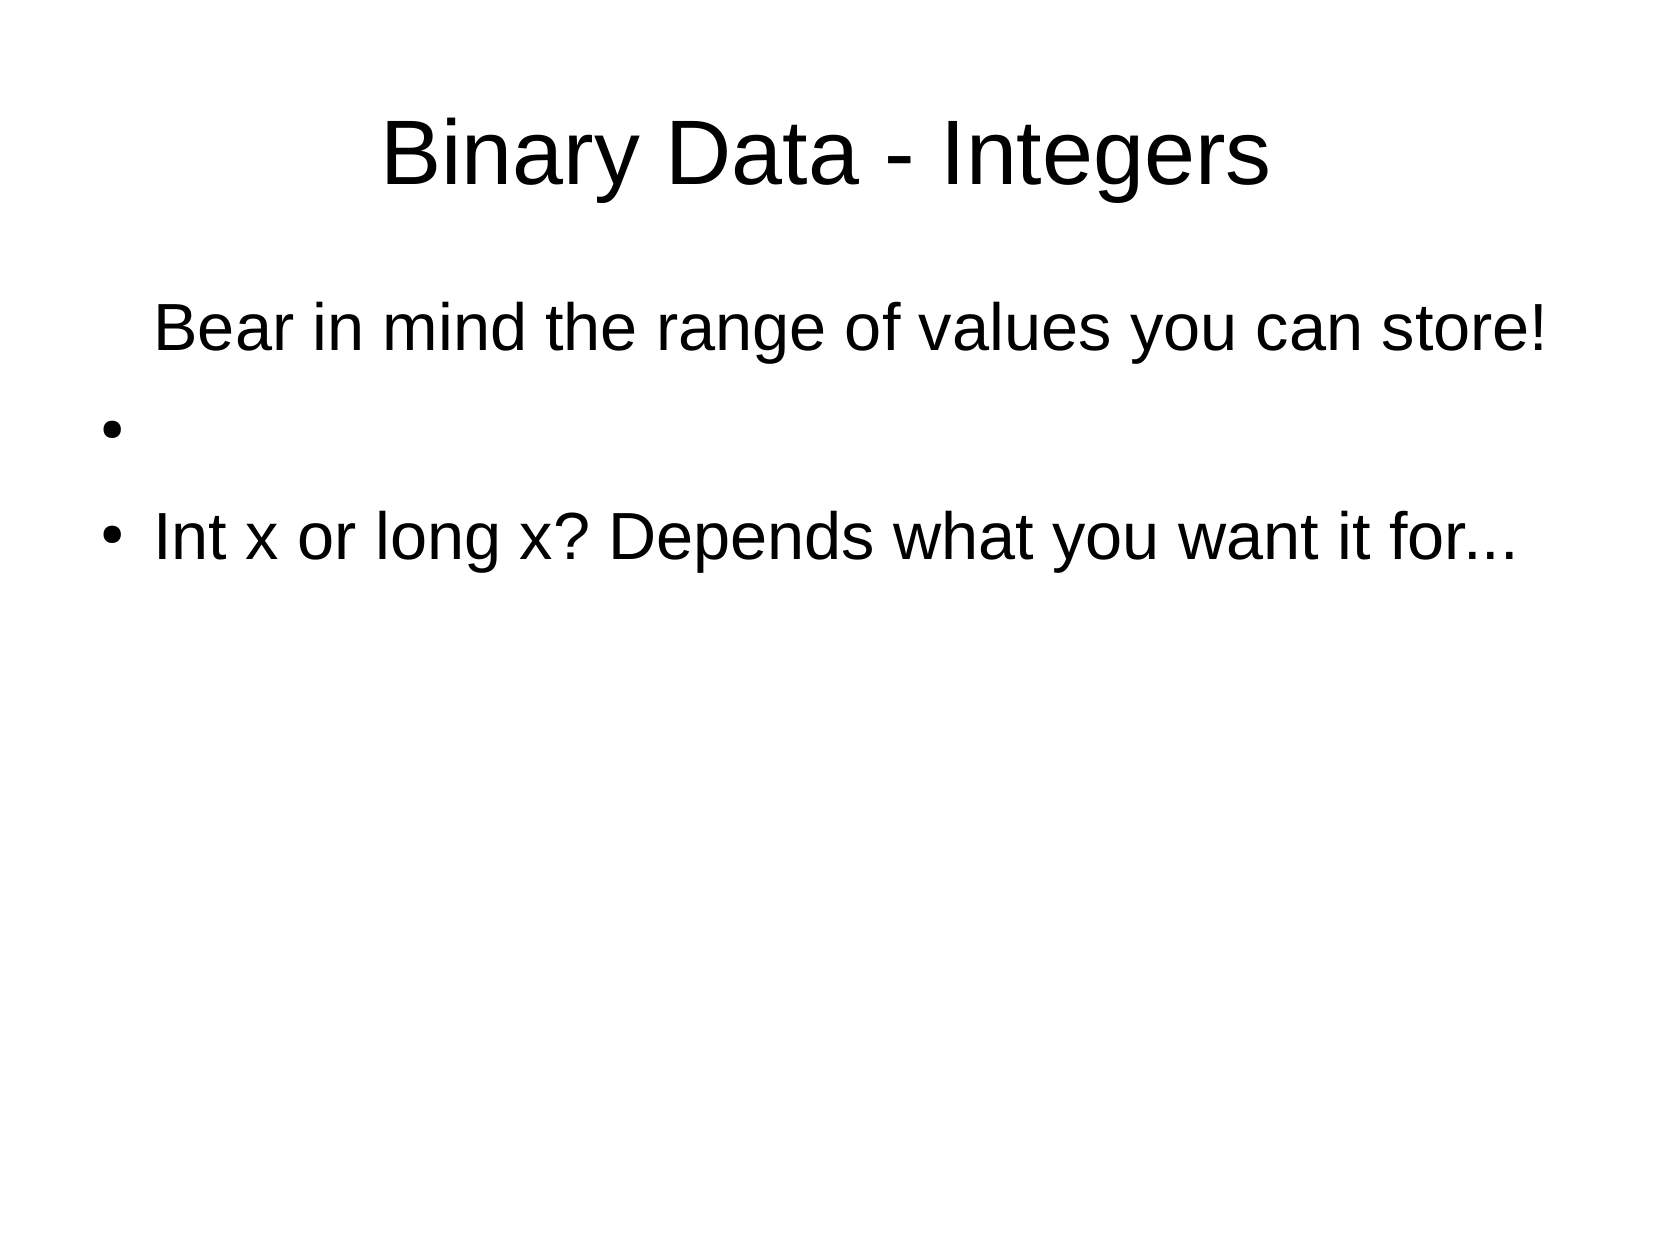

# Binary Data - Integers
Bear in mind the range of values you can store!
Int x or long x? Depends what you want it for...